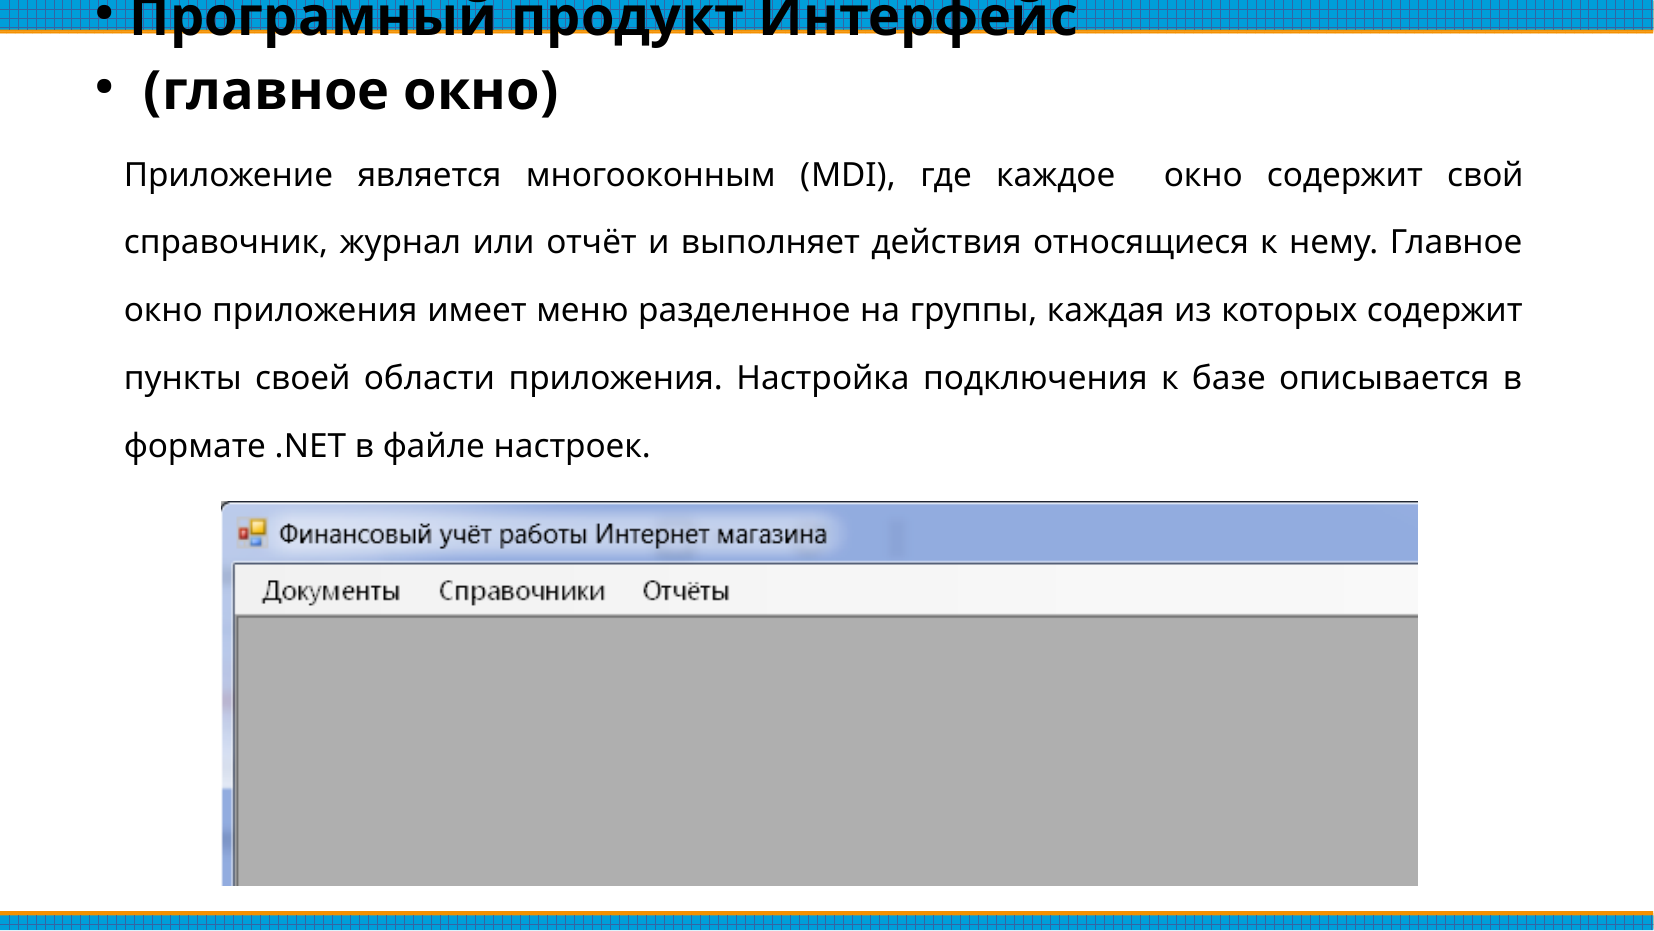

Програмный продукт Интерфейс
 (главное окно)
Приложение является многооконным (MDI), где каждое окно содержит свой справочник, журнал или отчёт и выполняет действия относящиеся к нему. Главное окно приложения имеет меню разделенное на группы, каждая из которых содержит пункты своей области приложения. Настройка подключения к базе описывается в формате .NET в файле настроек.
#